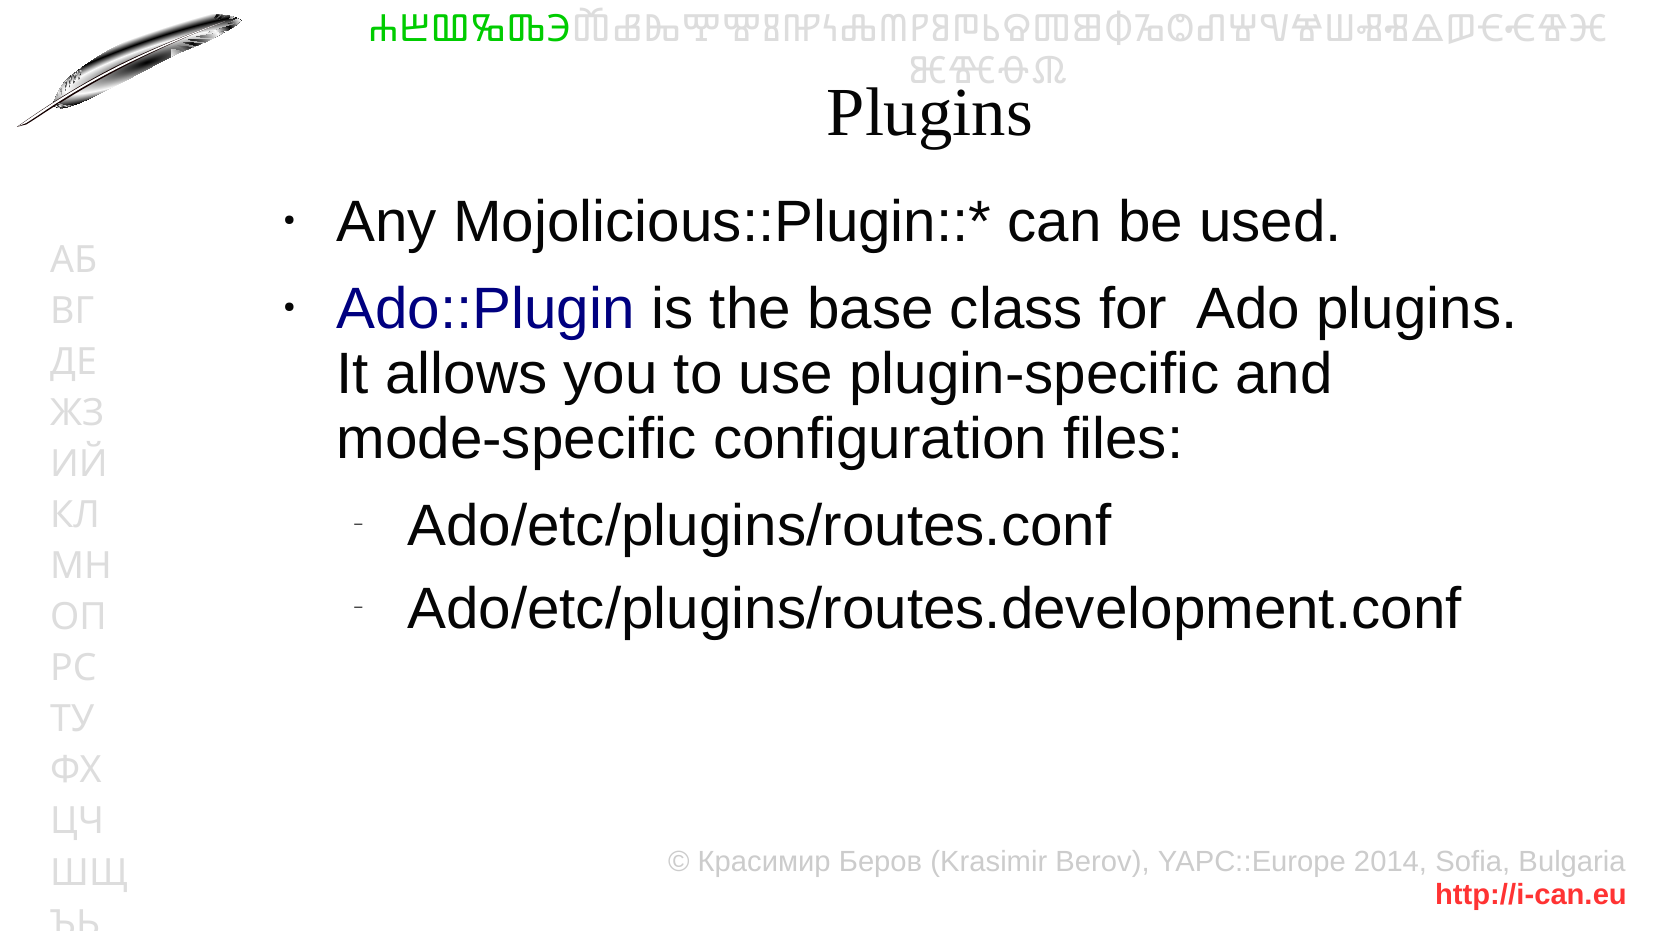

# Plugins
Any Mojolicious::Plugin::* can be used.
Ado::Plugin is the base class for Ado plugins.
It allows you to use plugin-specific and
mode-specific configuration files:
Ado/etc/plugins/routes.conf
Ado/etc/plugins/routes.development.conf